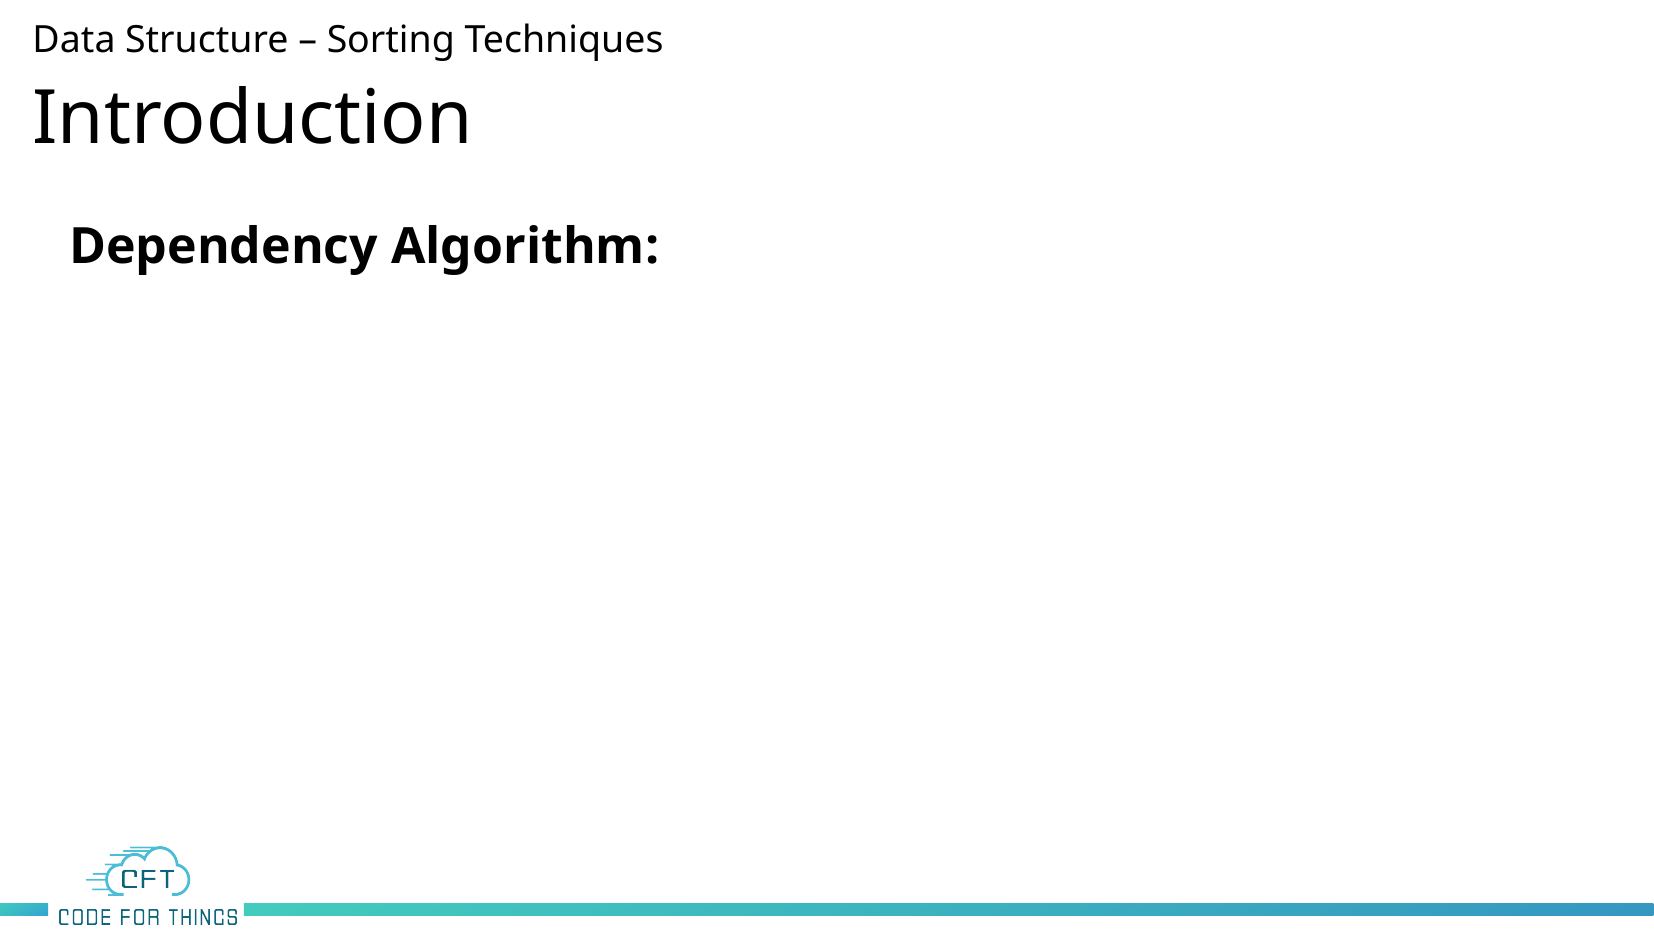

# Data Structure – Sorting Techniques Introduction
 Dependency Algorithm: